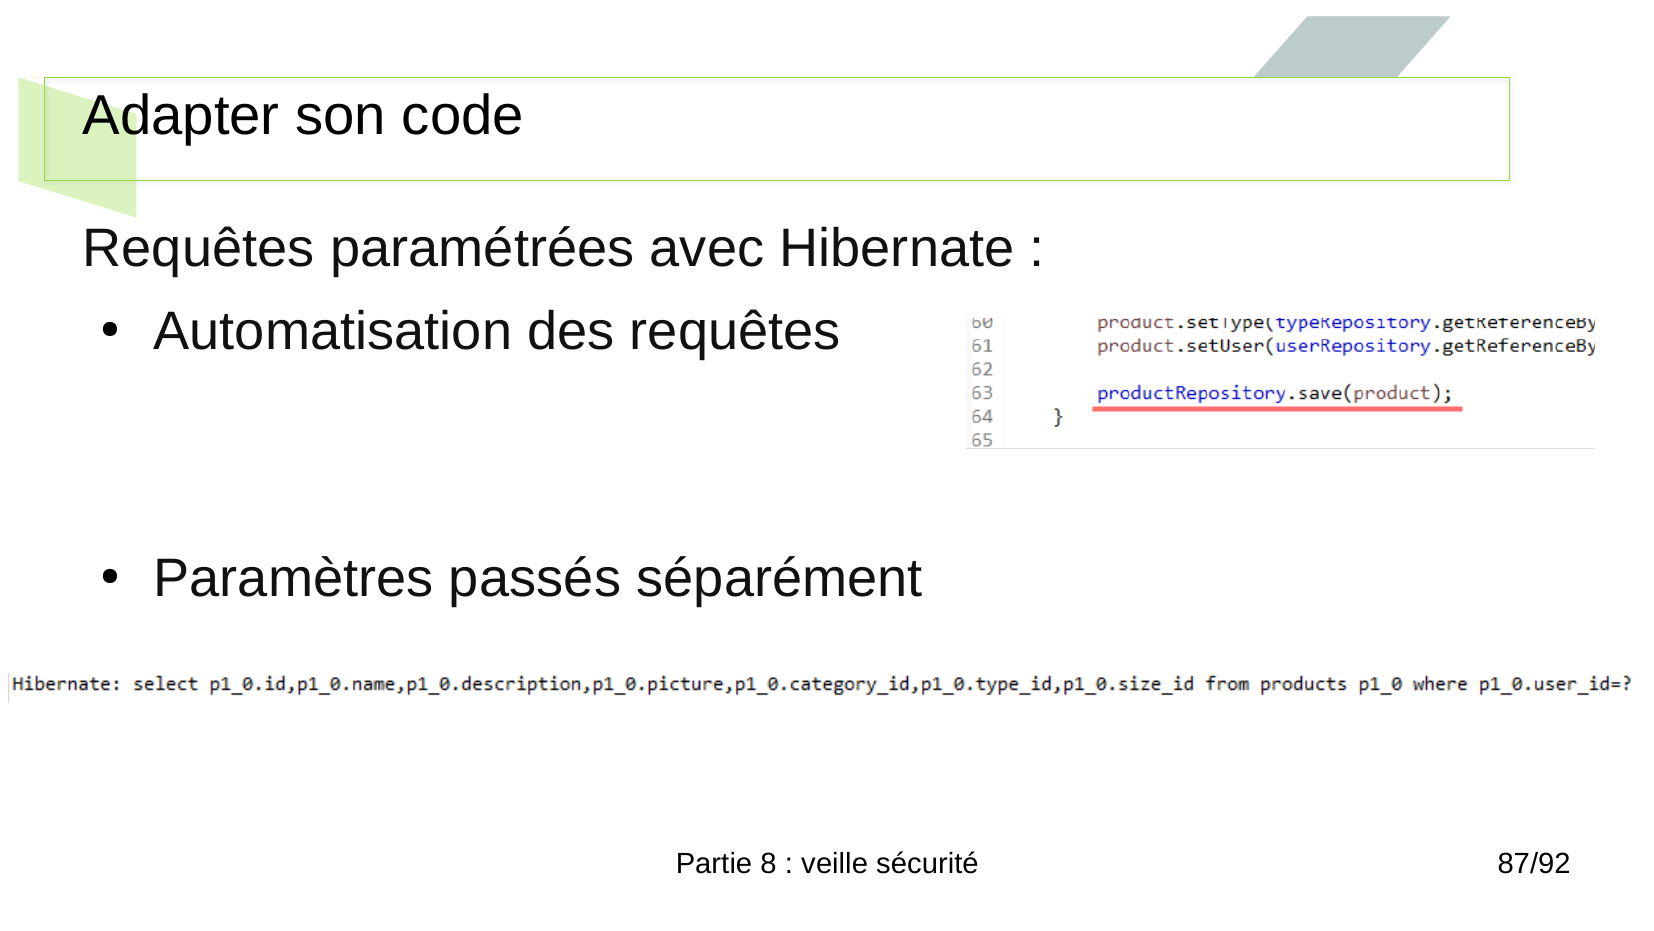

# Adapter son code
Requêtes paramétrées avec Hibernate :
Automatisation des requêtes
Paramètres passés séparément
Partie 8 : veille sécurité
87